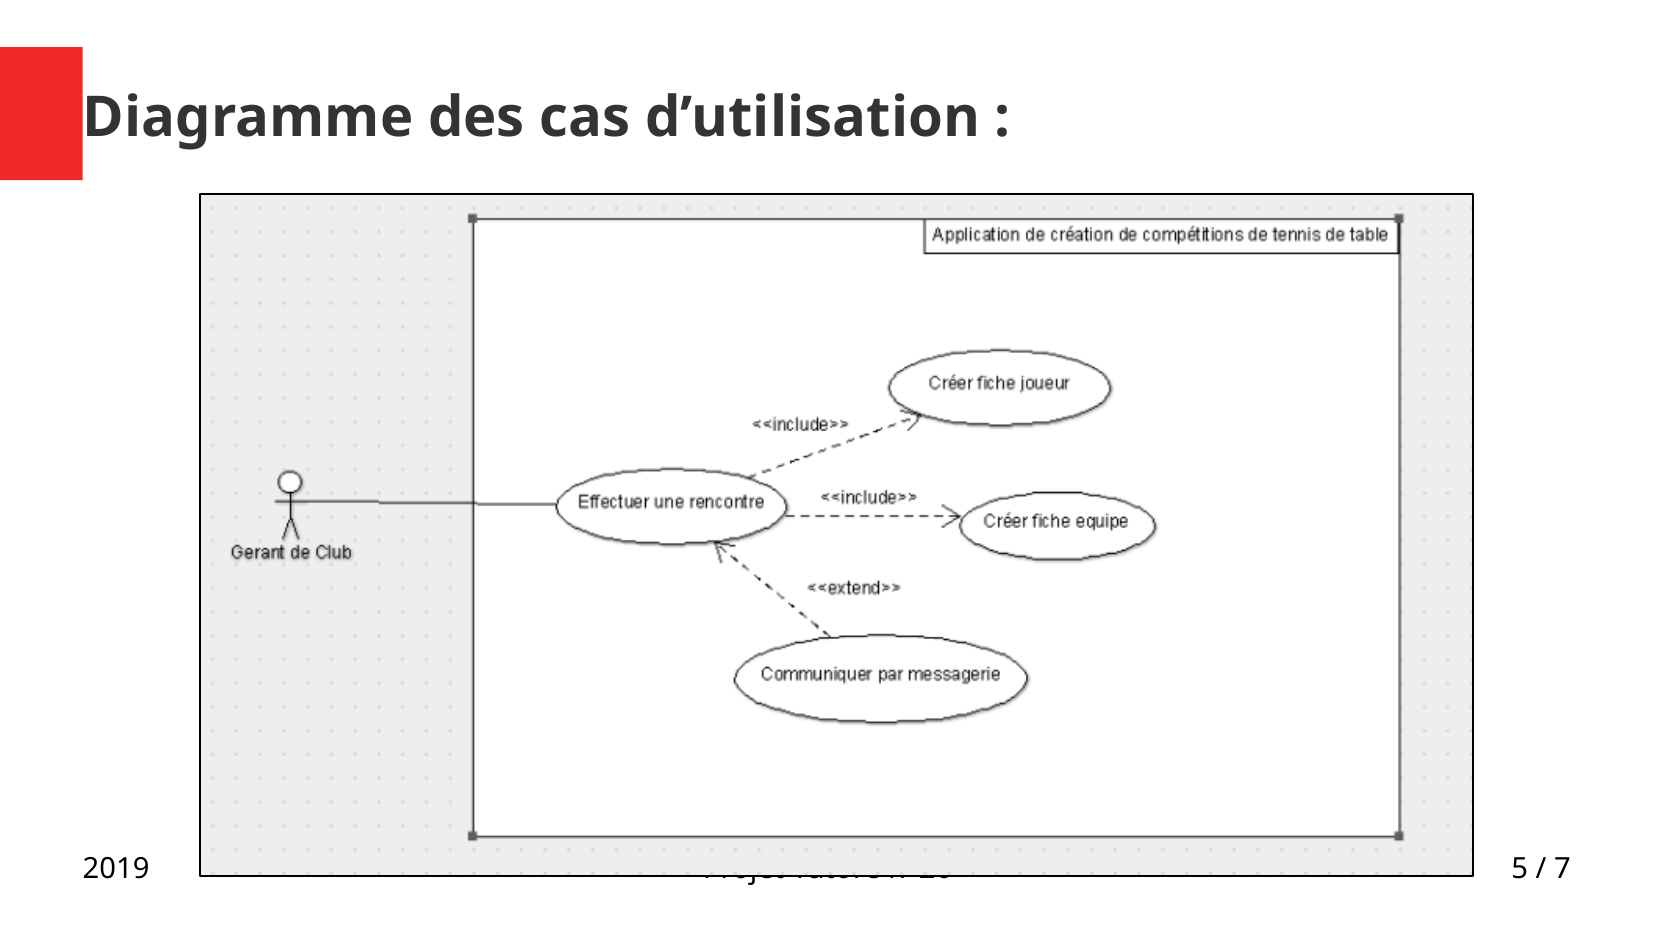

# Diagramme des cas d’utilisation :
2019
Projet Tutoré n°26
5